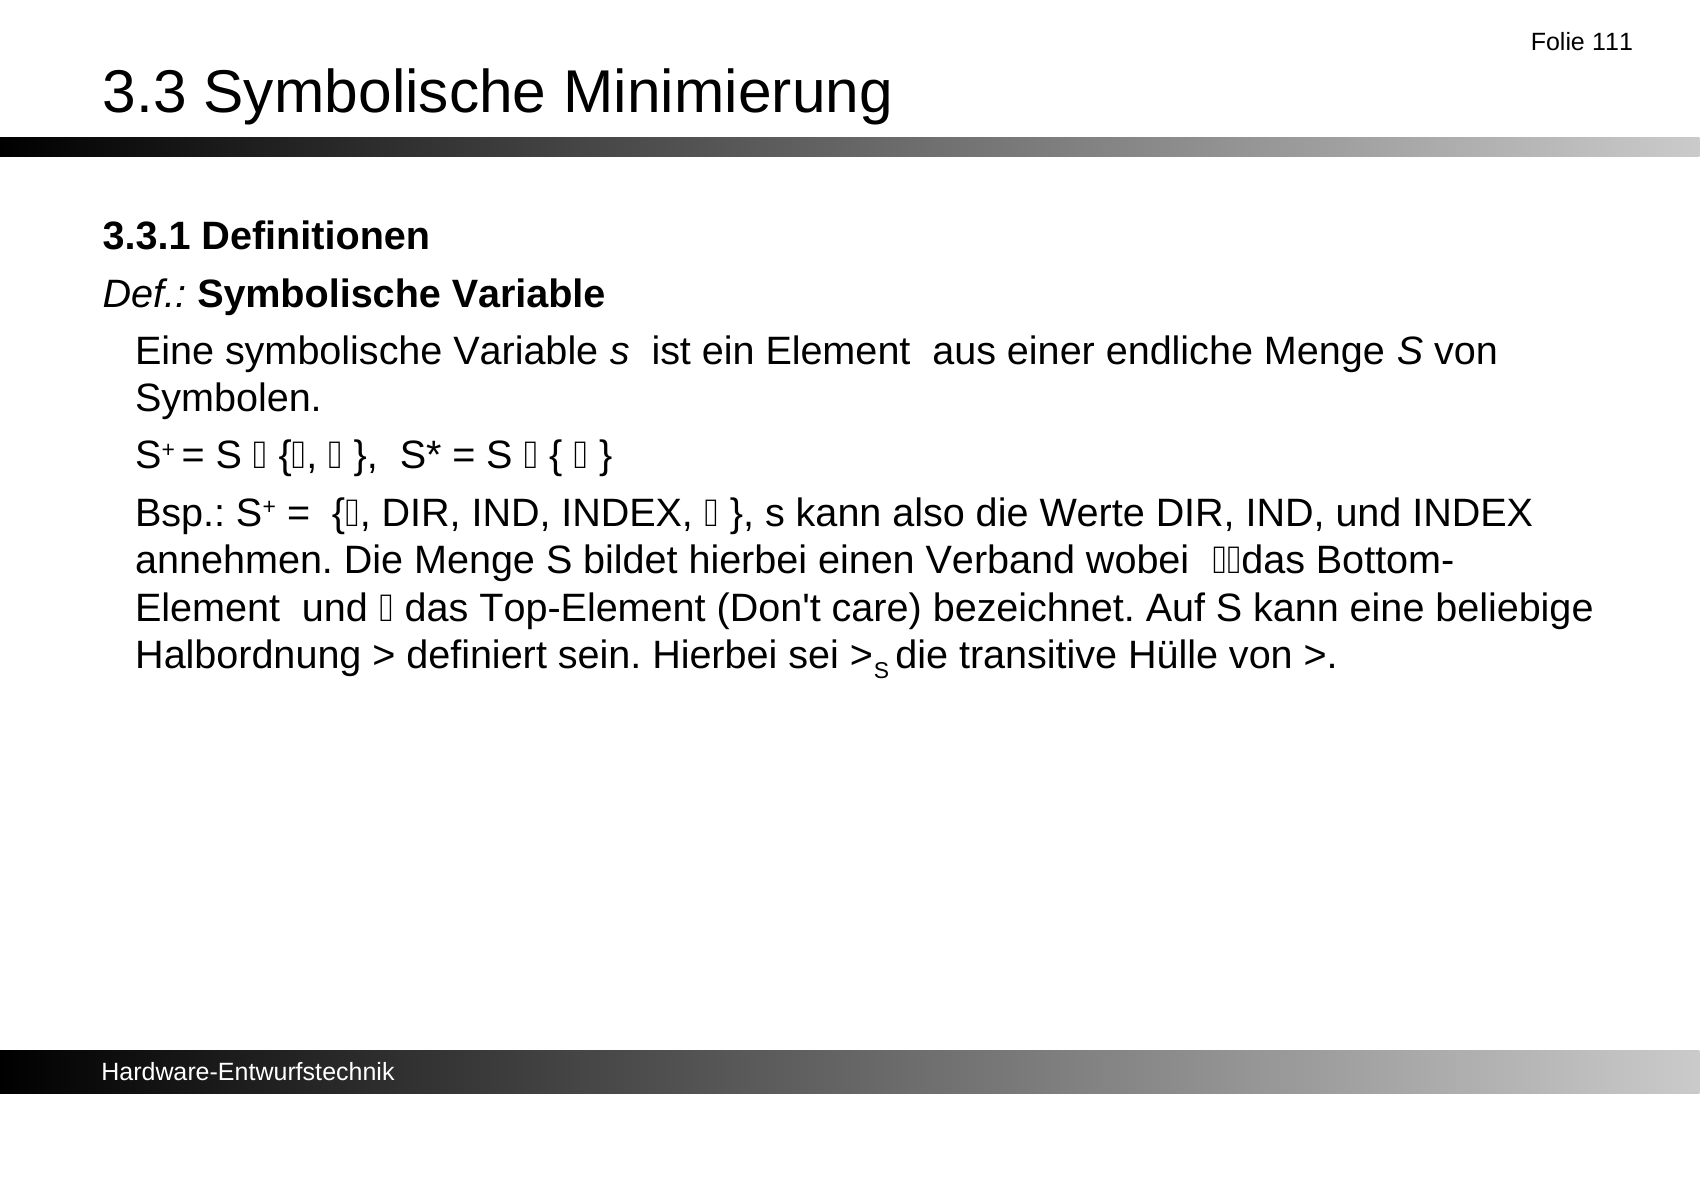

# 3.3 Symbolische Minimierung
3.3.1 Definitionen
Def.: Symbolische Variable
	Eine symbolische Variable s ist ein Element aus einer endliche Menge S von Symbolen.
 	S+ = S  {,  }, S* = S  {  }
	Bsp.: S+ = {, DIR, IND, INDEX,  }, s kann also die Werte DIR, IND, und INDEX annehmen. Die Menge S bildet hierbei einen Verband wobei das Bottom-Element und  das Top-Element (Don't care) bezeichnet. Auf S kann eine beliebige Halbordnung > definiert sein. Hierbei sei >S die transitive Hülle von >.